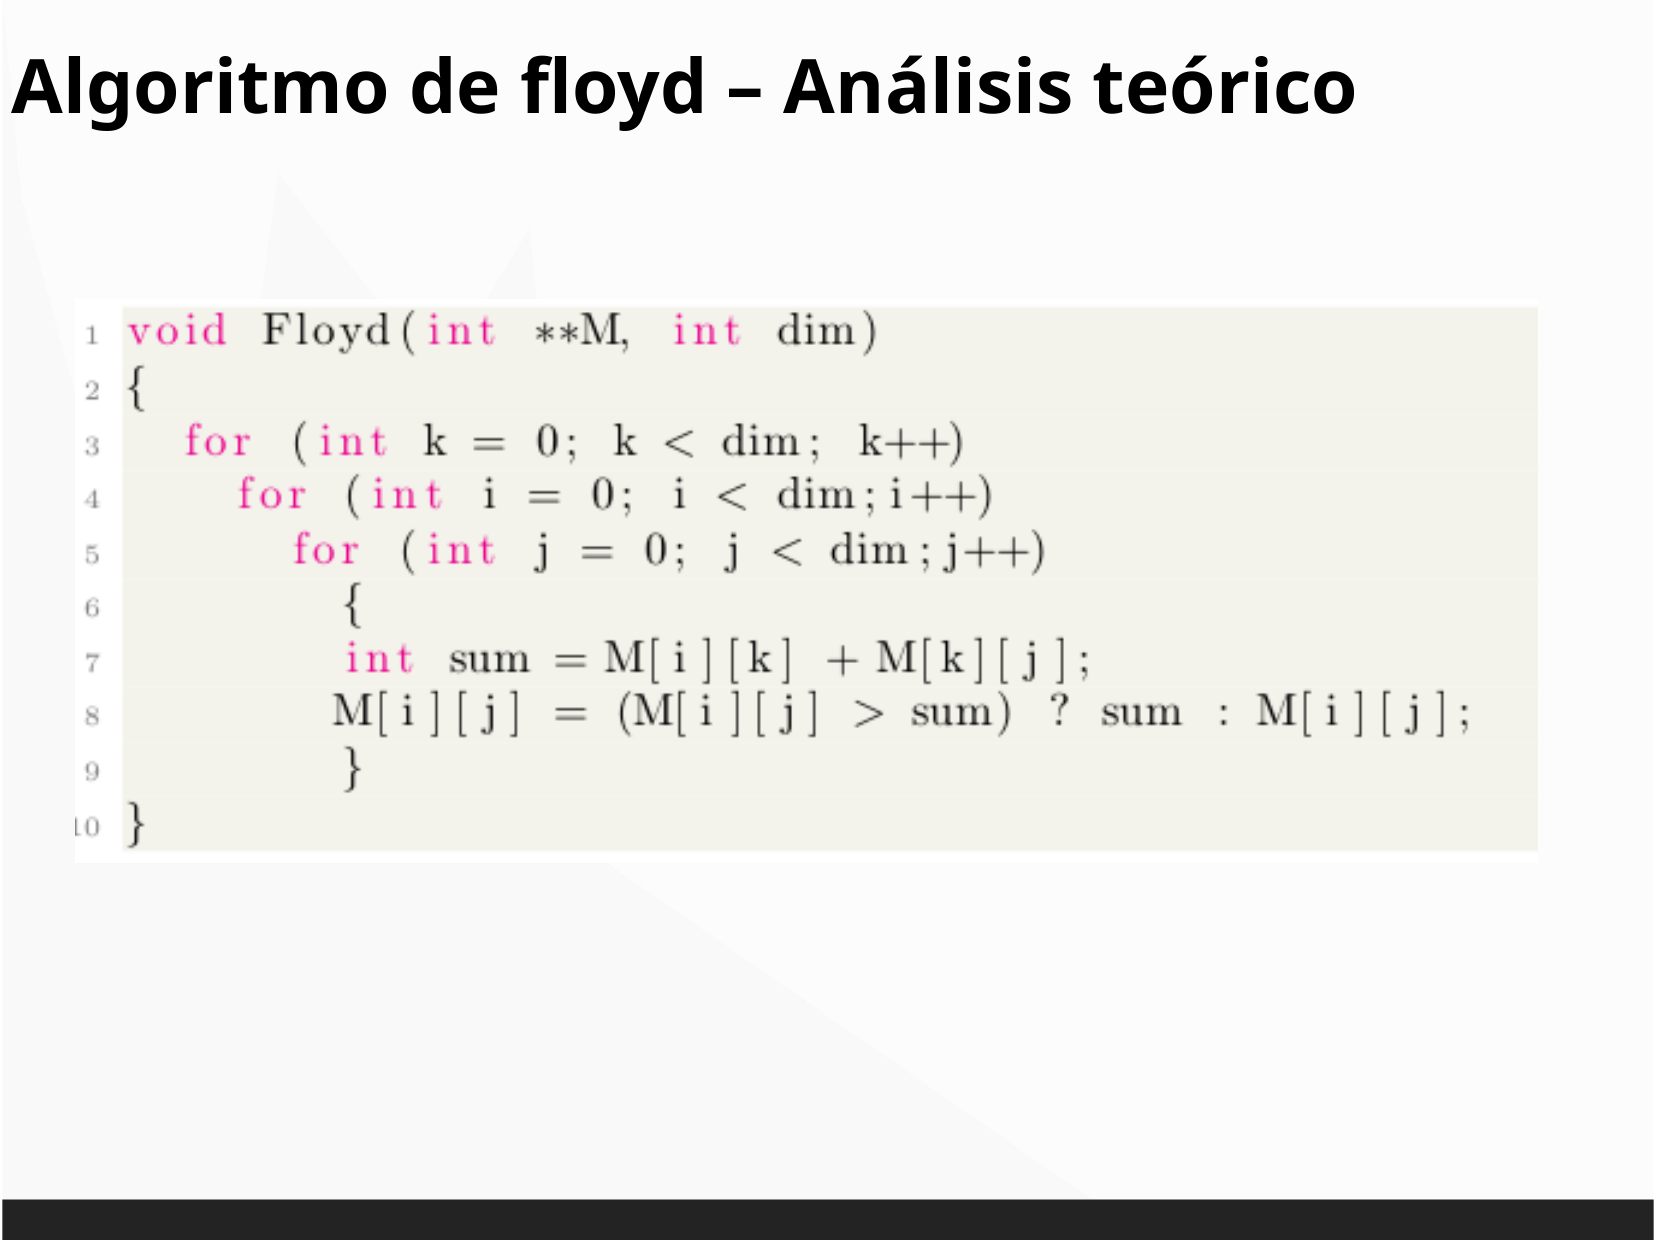

# Algoritmo de floyd – Análisis teórico